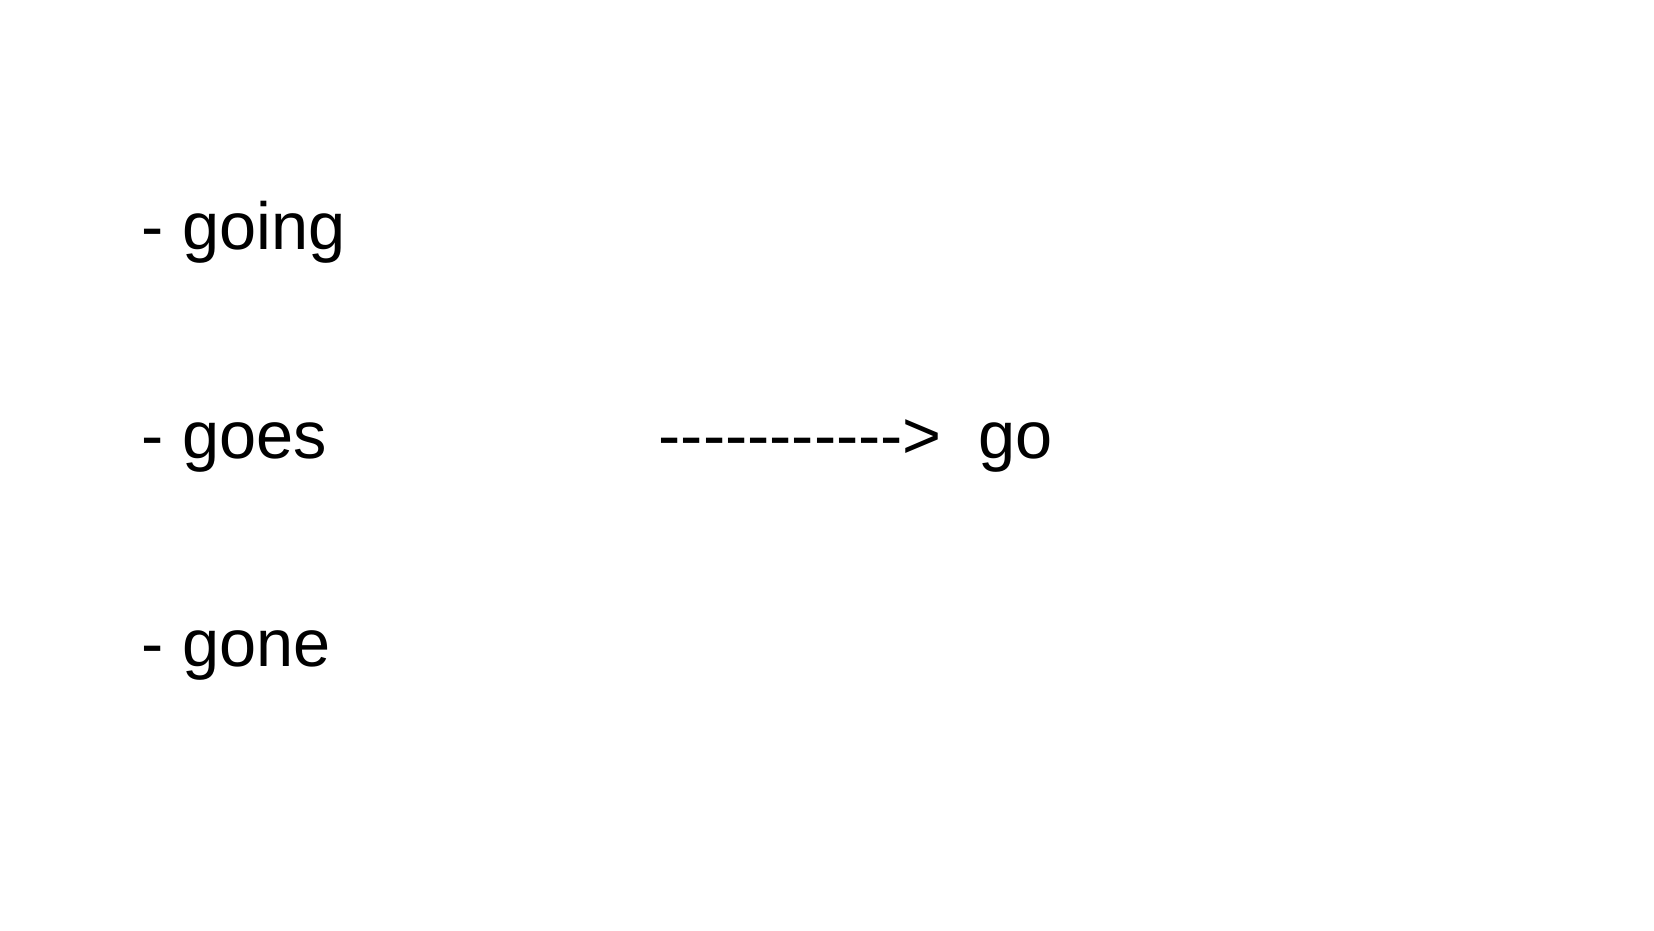

# - going
- goes -----------> go
- gone